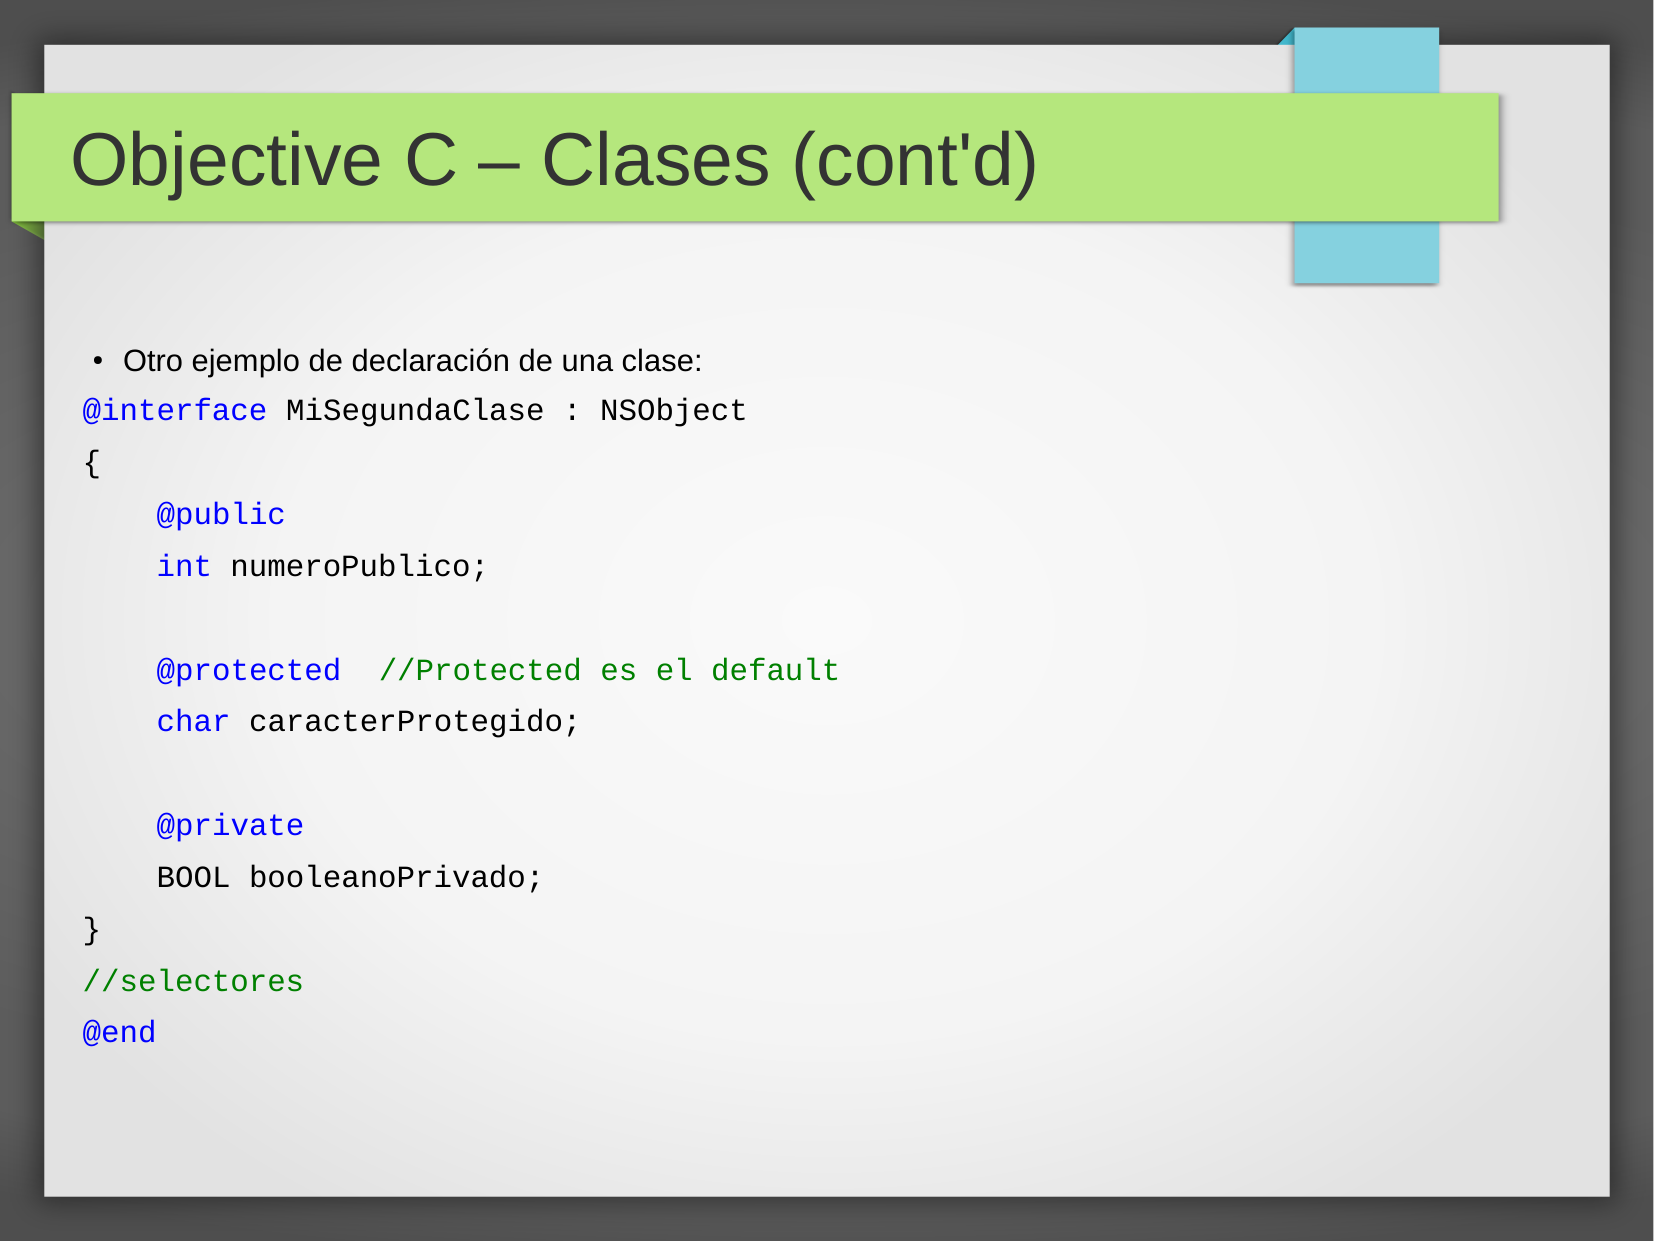

# Objective C – Clases (cont'd)
Otro ejemplo de declaración de una clase:
@interface MiSegundaClase : NSObject
{
 @public
 int numeroPublico;
 @protected //Protected es el default
 char caracterProtegido;
 @private
 BOOL booleanoPrivado;
}
//selectores
@end